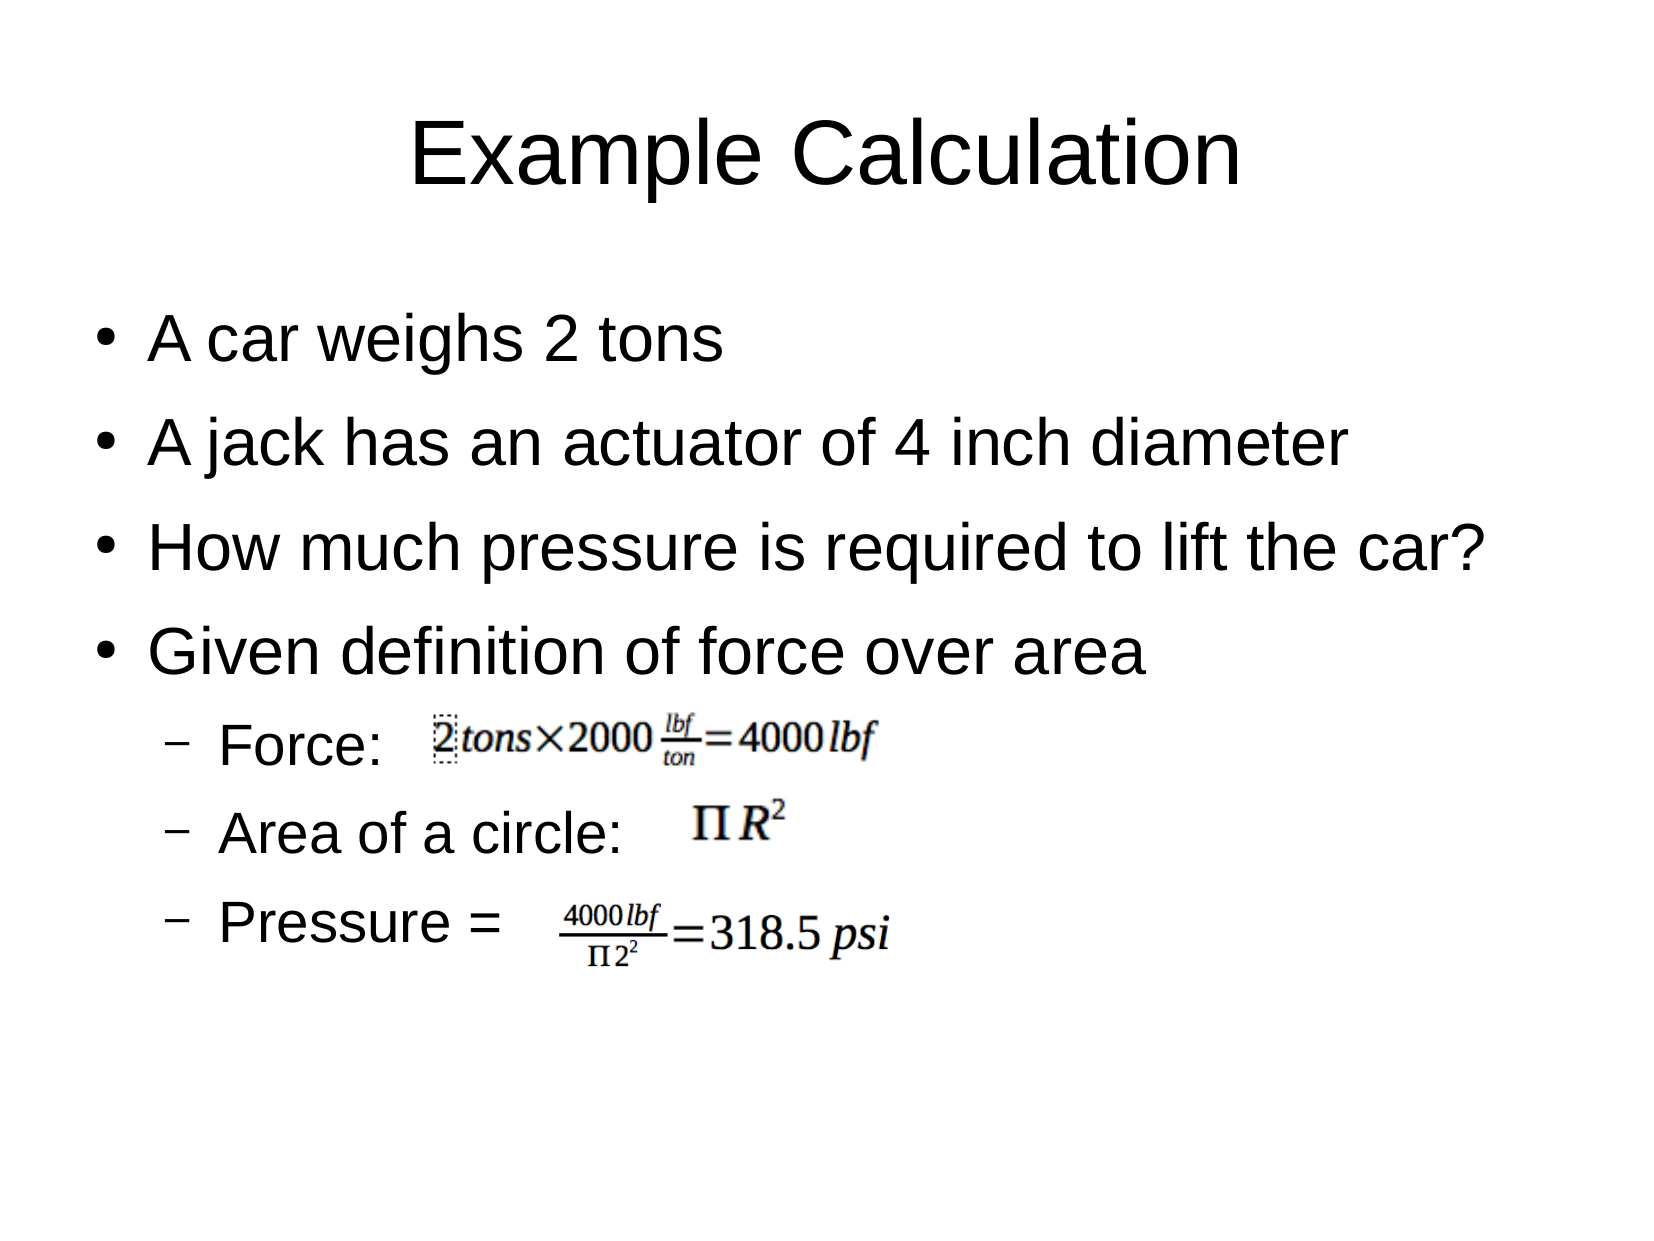

# Example Calculation
A car weighs 2 tons
A jack has an actuator of 4 inch diameter
How much pressure is required to lift the car?
Given definition of force over area
Force:
Area of a circle:
Pressure =